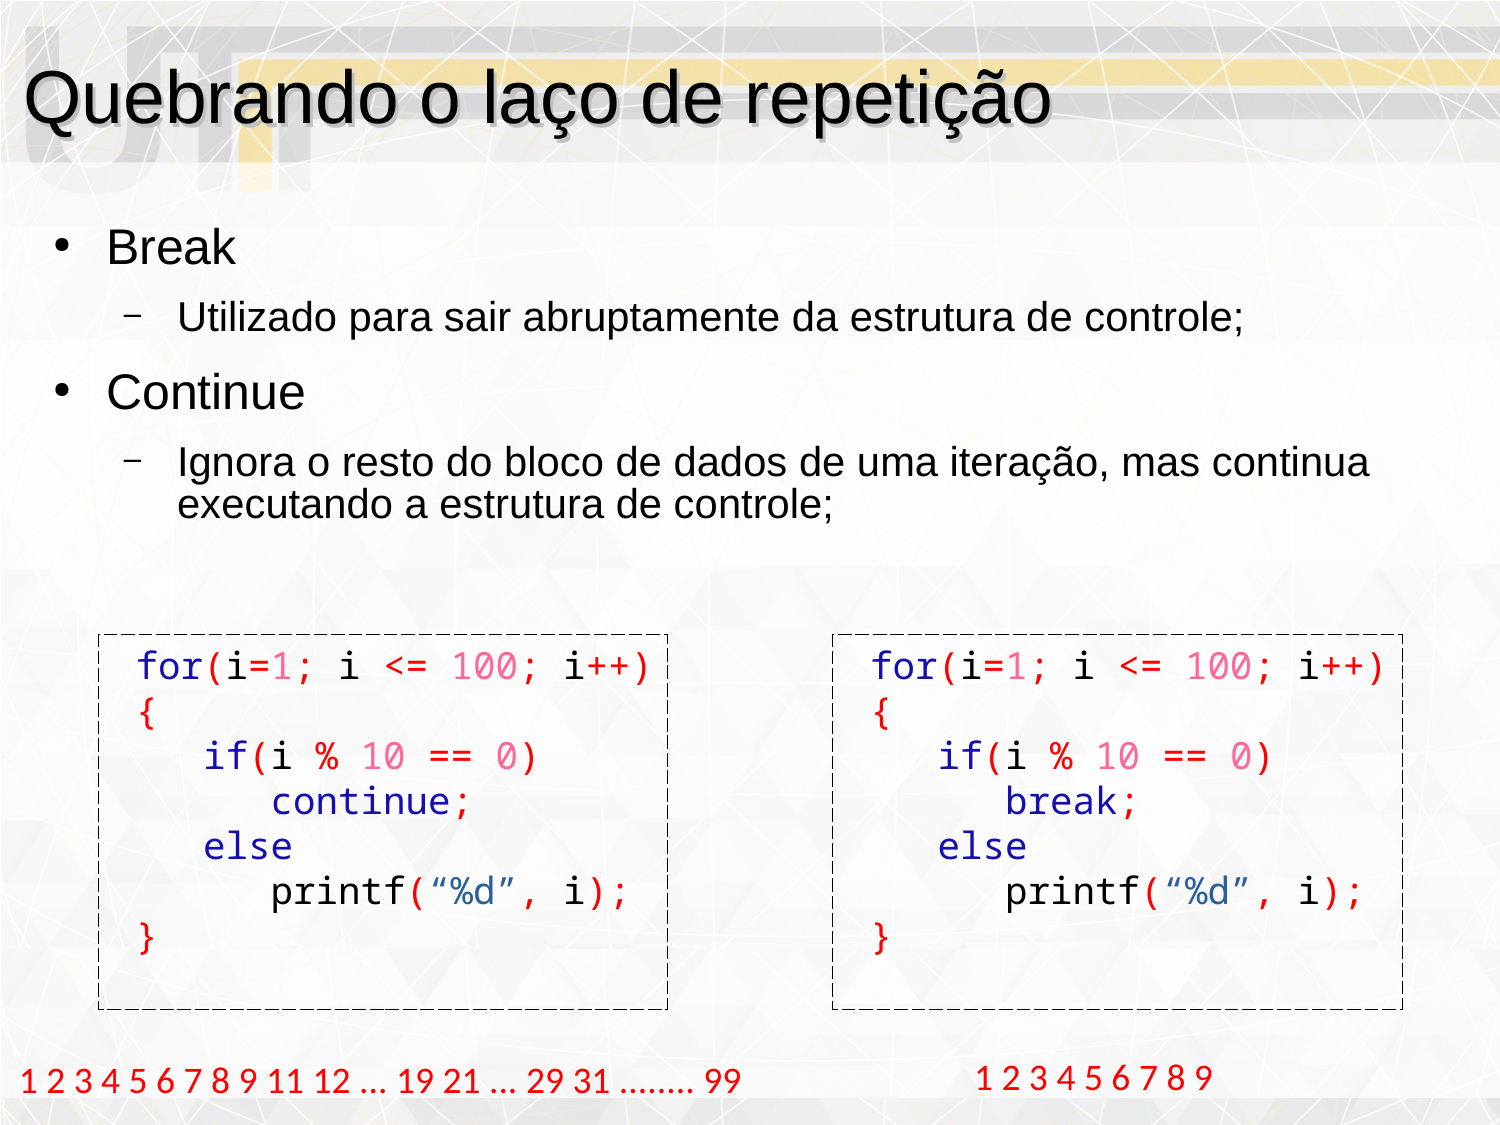

# Quebrando o laço de repetição
Break
Utilizado para sair abruptamente da estrutura de controle;
Continue
Ignora o resto do bloco de dados de uma iteração, mas continua executando a estrutura de controle;
 for(i=1; i <= 100; i++)
 {
 if(i % 10 == 0)
 continue;
 else
 printf(“%d”, i);
 }
 for(i=1; i <= 100; i++)
 {
 if(i % 10 == 0)
 break;
 else
 printf(“%d”, i);
 }
1 2 3 4 5 6 7 8 9
1 2 3 4 5 6 7 8 9 11 12 ... 19 21 ... 29 31 ........ 99